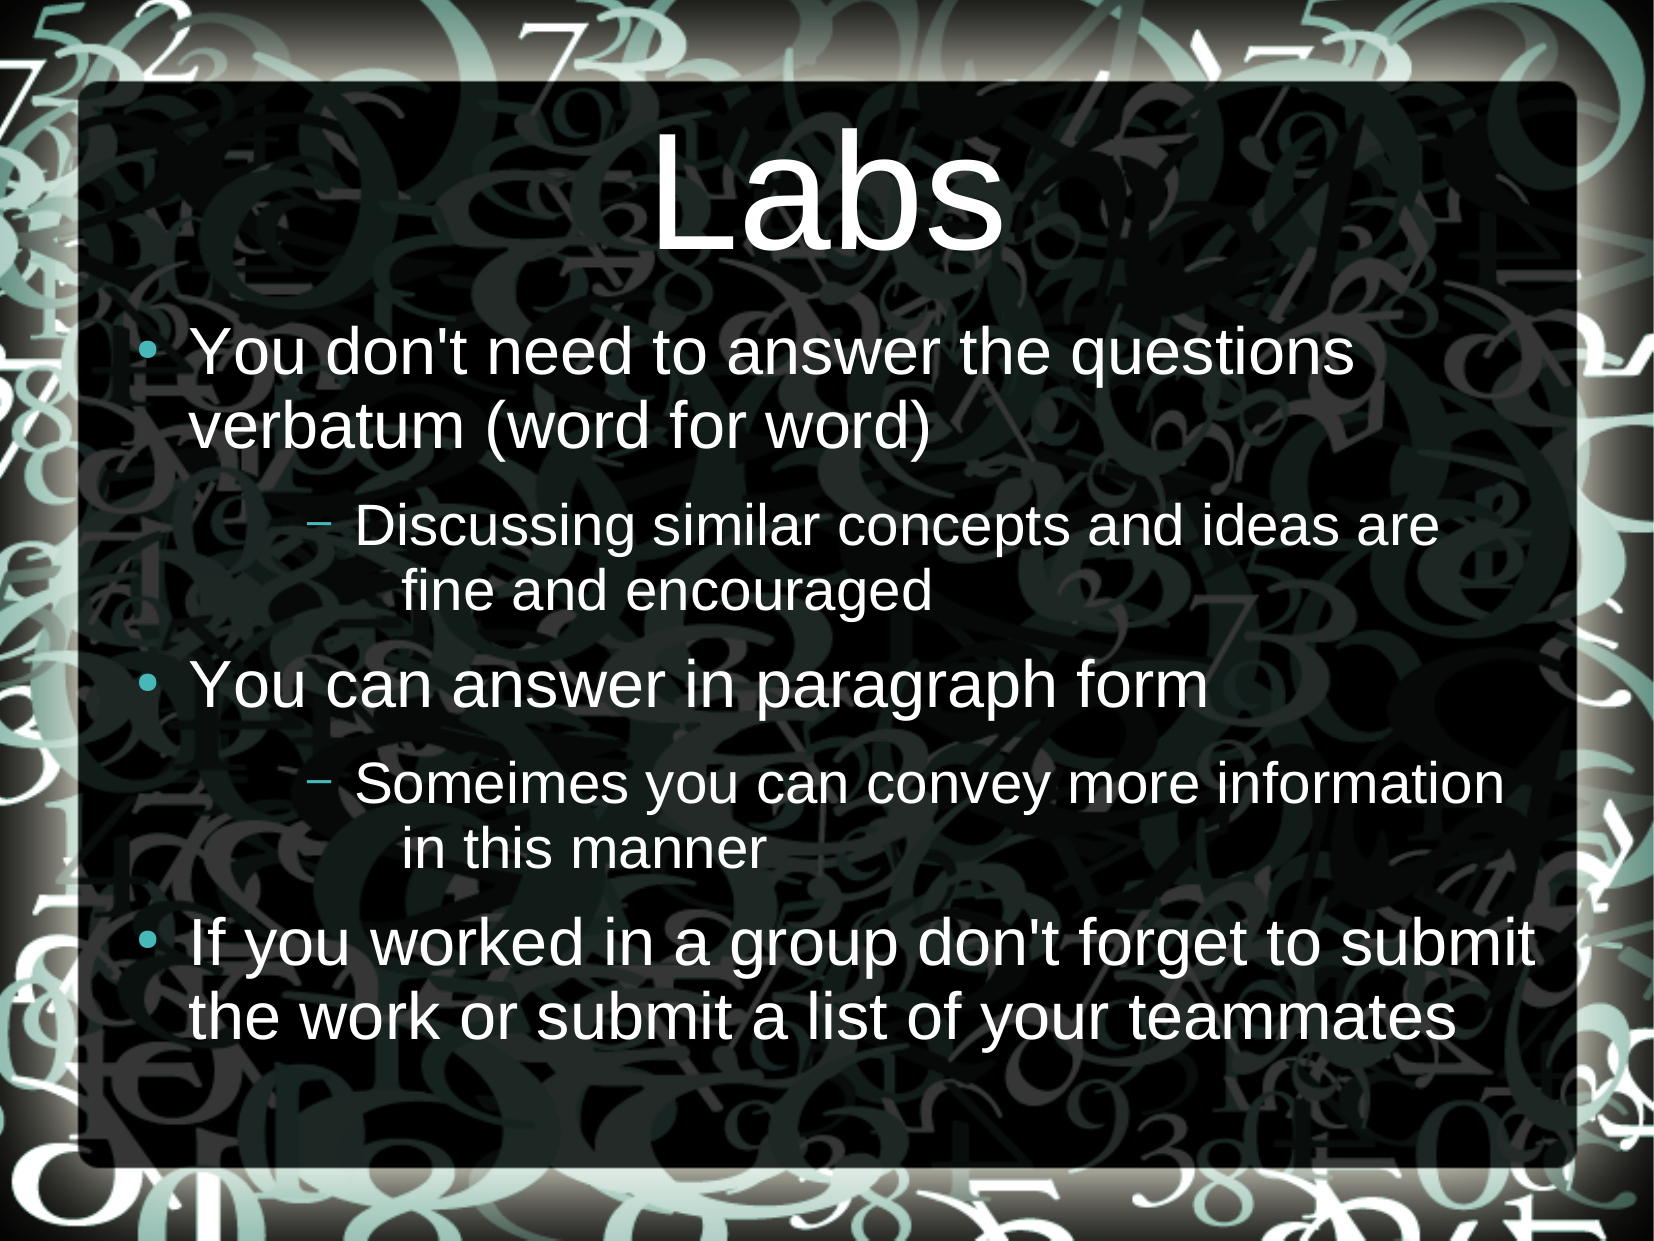

# Labs
You don't need to answer the questions verbatum (word for word)
Discussing similar concepts and ideas are fine and encouraged
You can answer in paragraph form
Someimes you can convey more information in this manner
If you worked in a group don't forget to submit the work or submit a list of your teammates